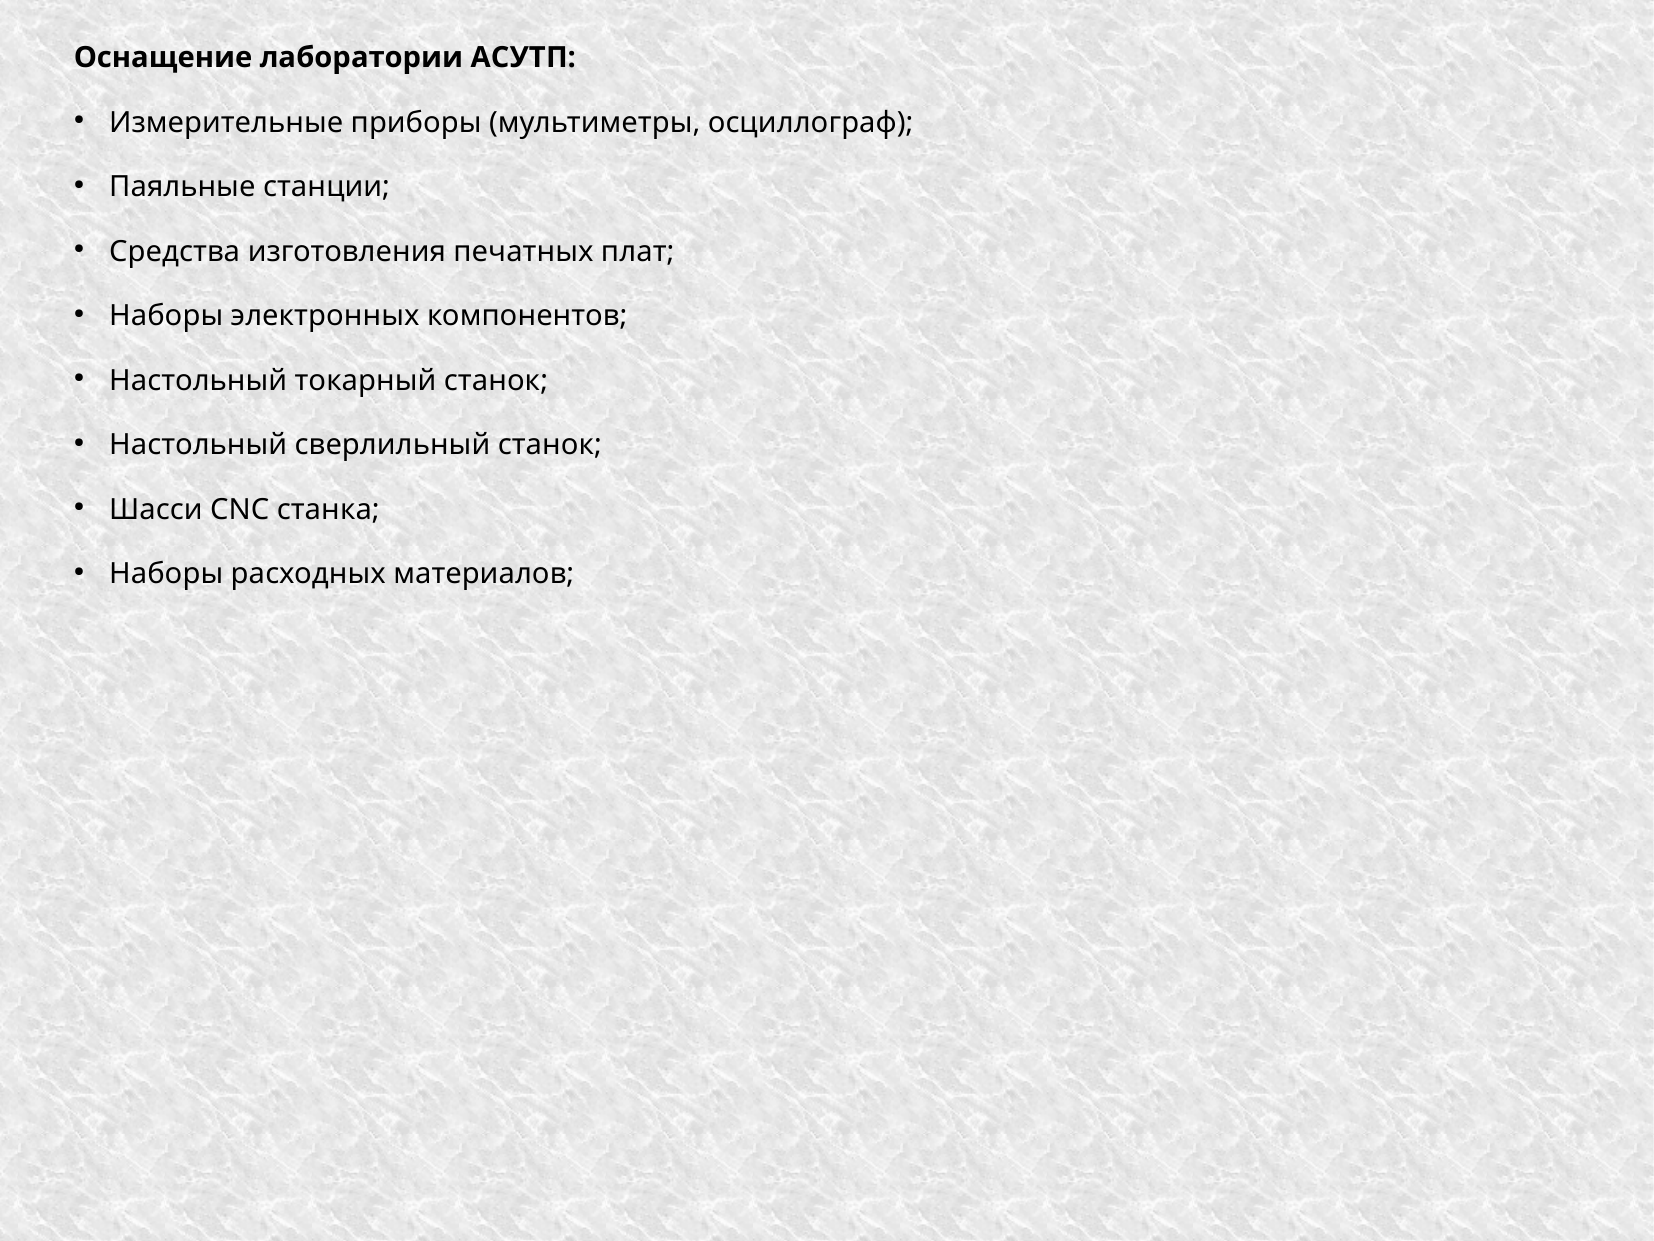

Оснащение лаборатории АСУТП:
Измерительные приборы (мультиметры, осциллограф);
Паяльные станции;
Средства изготовления печатных плат;
Наборы электронных компонентов;
Настольный токарный станок;
Настольный сверлильный станок;
Шасси CNC станка;
Наборы расходных материалов;